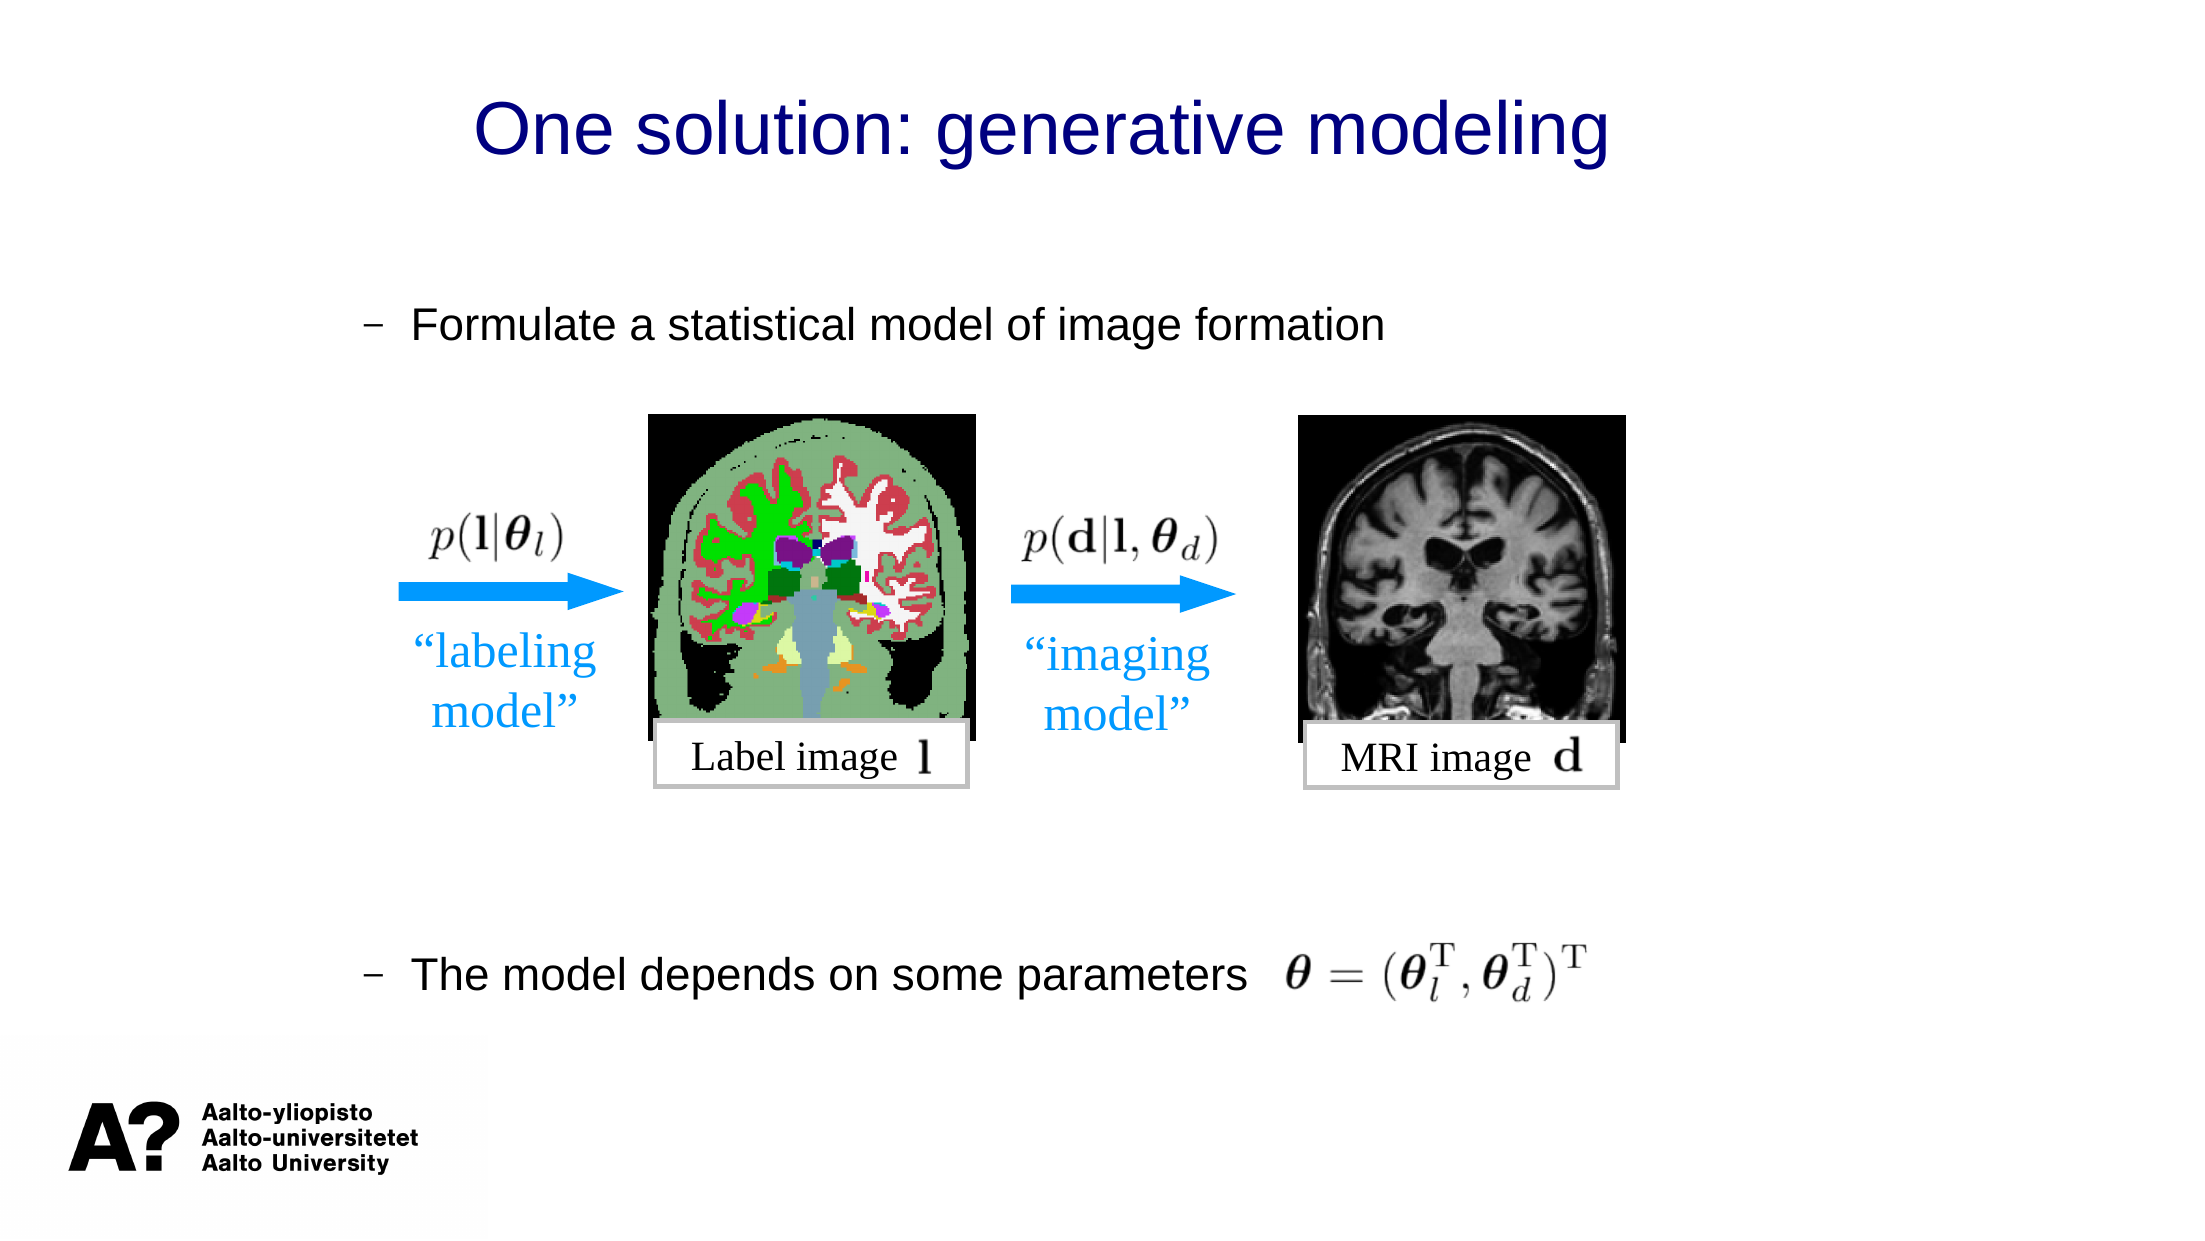

# One solution: generative modeling
Formulate a statistical model of image formation
“labeling model”
“imaging model”
 Label image
 MRI image
The model depends on some parameters